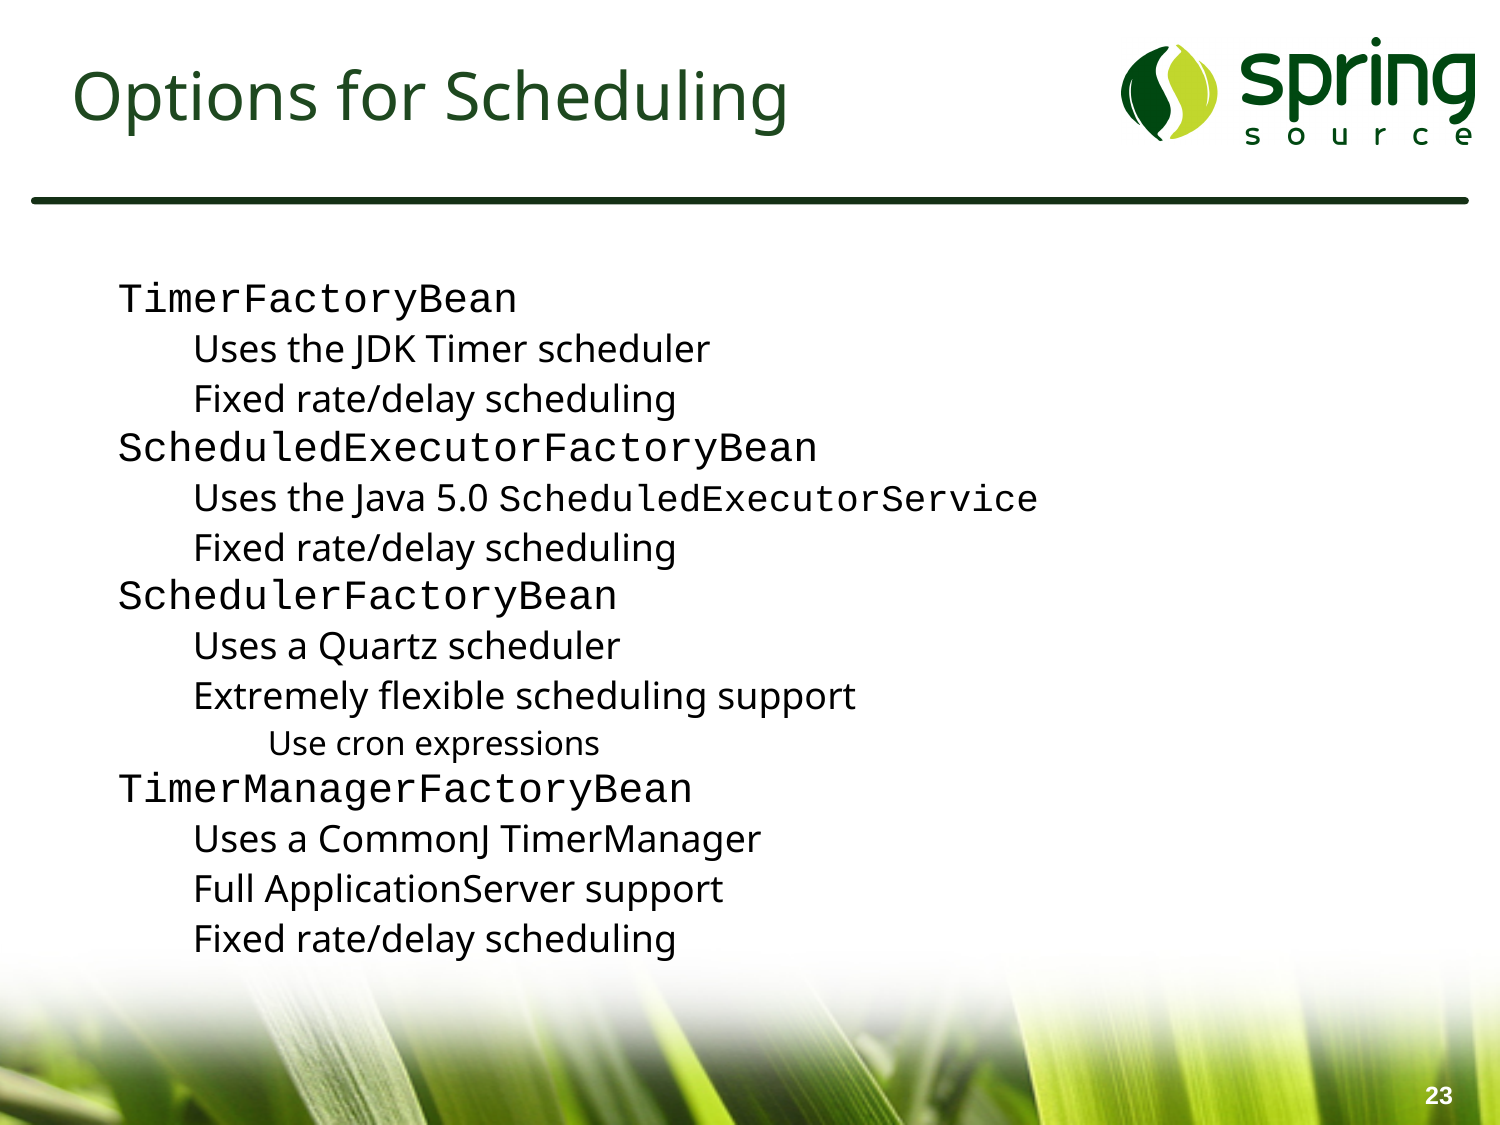

# Options for Scheduling
TimerFactoryBean
Uses the JDK Timer scheduler
Fixed rate/delay scheduling
ScheduledExecutorFactoryBean
Uses the Java 5.0 ScheduledExecutorService
Fixed rate/delay scheduling
SchedulerFactoryBean
Uses a Quartz scheduler
Extremely flexible scheduling support
Use cron expressions
TimerManagerFactoryBean
Uses a CommonJ TimerManager
Full ApplicationServer support
Fixed rate/delay scheduling